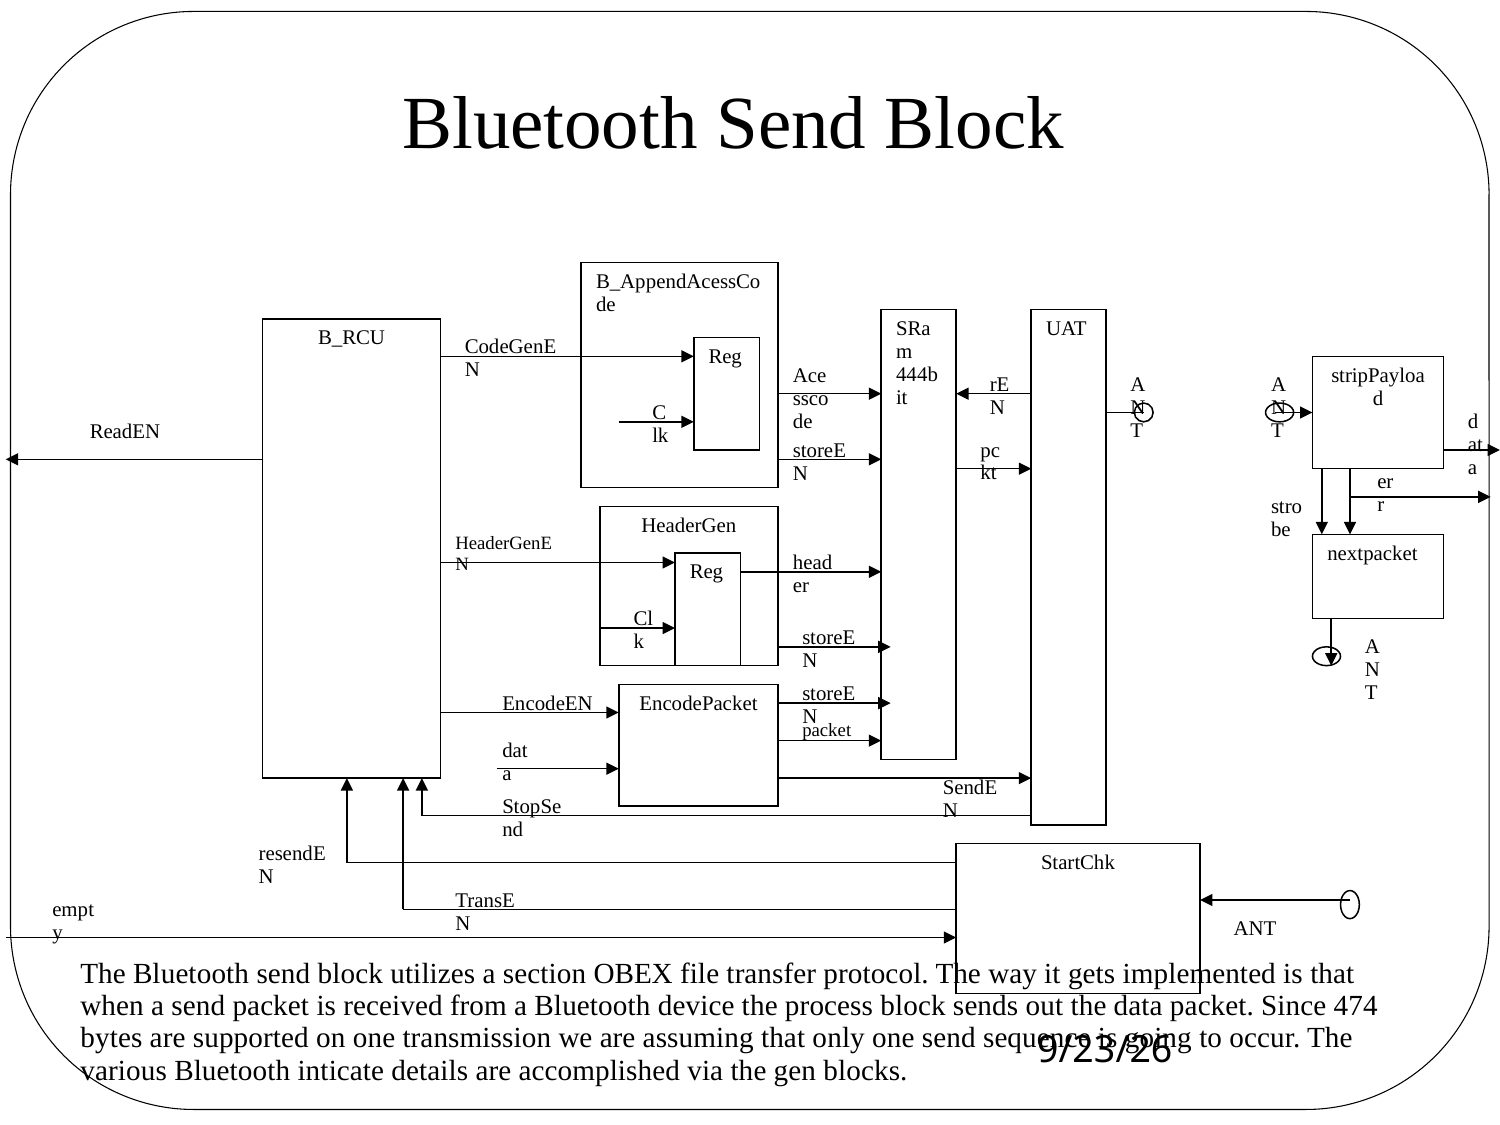

Bluetooth Send Block
B_AppendAcessCode
SRam
444bit
UAT
B_RCU
CodeGenEN
Reg
Acesscode
stripPayload
rEN
ANT
ANT
Clk
data
ReadEN
storeEN
pckt
err
strobe
HeaderGen
HeaderGenEN
nextpacket
header
Reg
Clk
storeEN
ANT
storeEN
EncodeEN
EncodePacket
packet
data
SendEN
StopSend
resendEN
StartChk
TransEN
empty
ANT
The Bluetooth send block utilizes a section OBEX file transfer protocol. The way it gets implemented is that when a send packet is received from a Bluetooth device the process block sends out the data packet. Since 474 bytes are supported on one transmission we are assuming that only one send sequence is going to occur. The various Bluetooth inticate details are accomplished via the gen blocks.